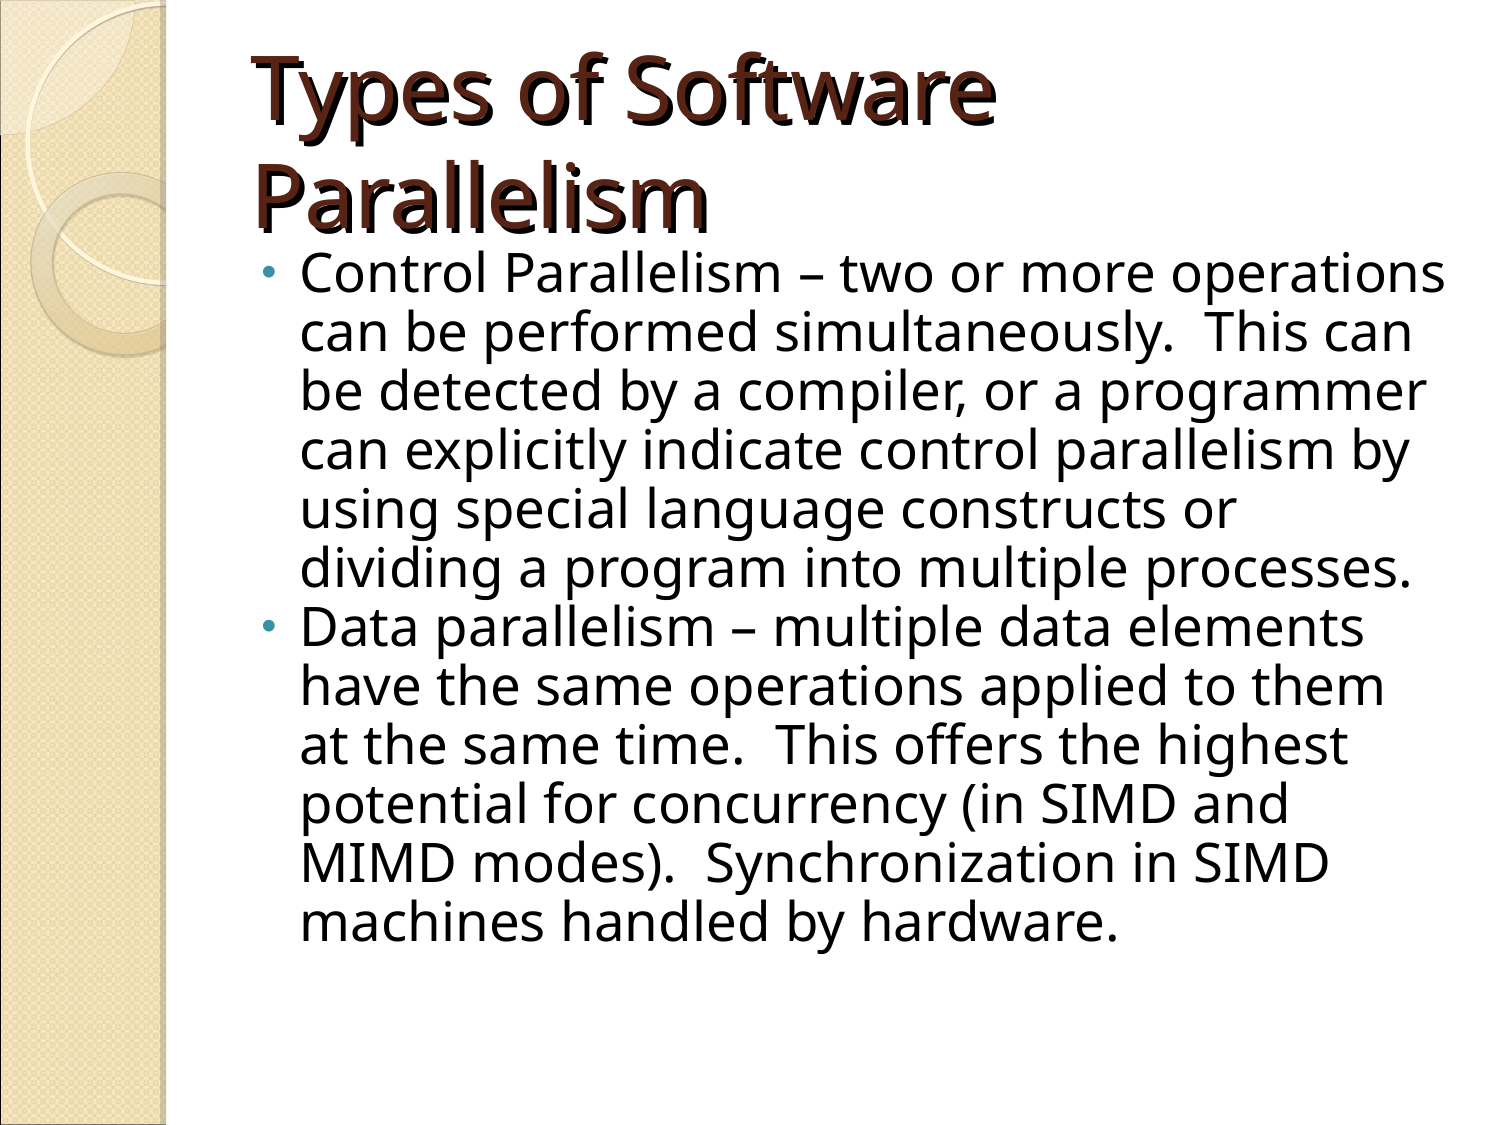

# Types of Software Parallelism
Control Parallelism – two or more operations can be performed simultaneously. This can be detected by a compiler, or a programmer can explicitly indicate control parallelism by using special language constructs or dividing a program into multiple processes.
Data parallelism – multiple data elements have the same operations applied to them at the same time. This offers the highest potential for concurrency (in SIMD and MIMD modes). Synchronization in SIMD machines handled by hardware.